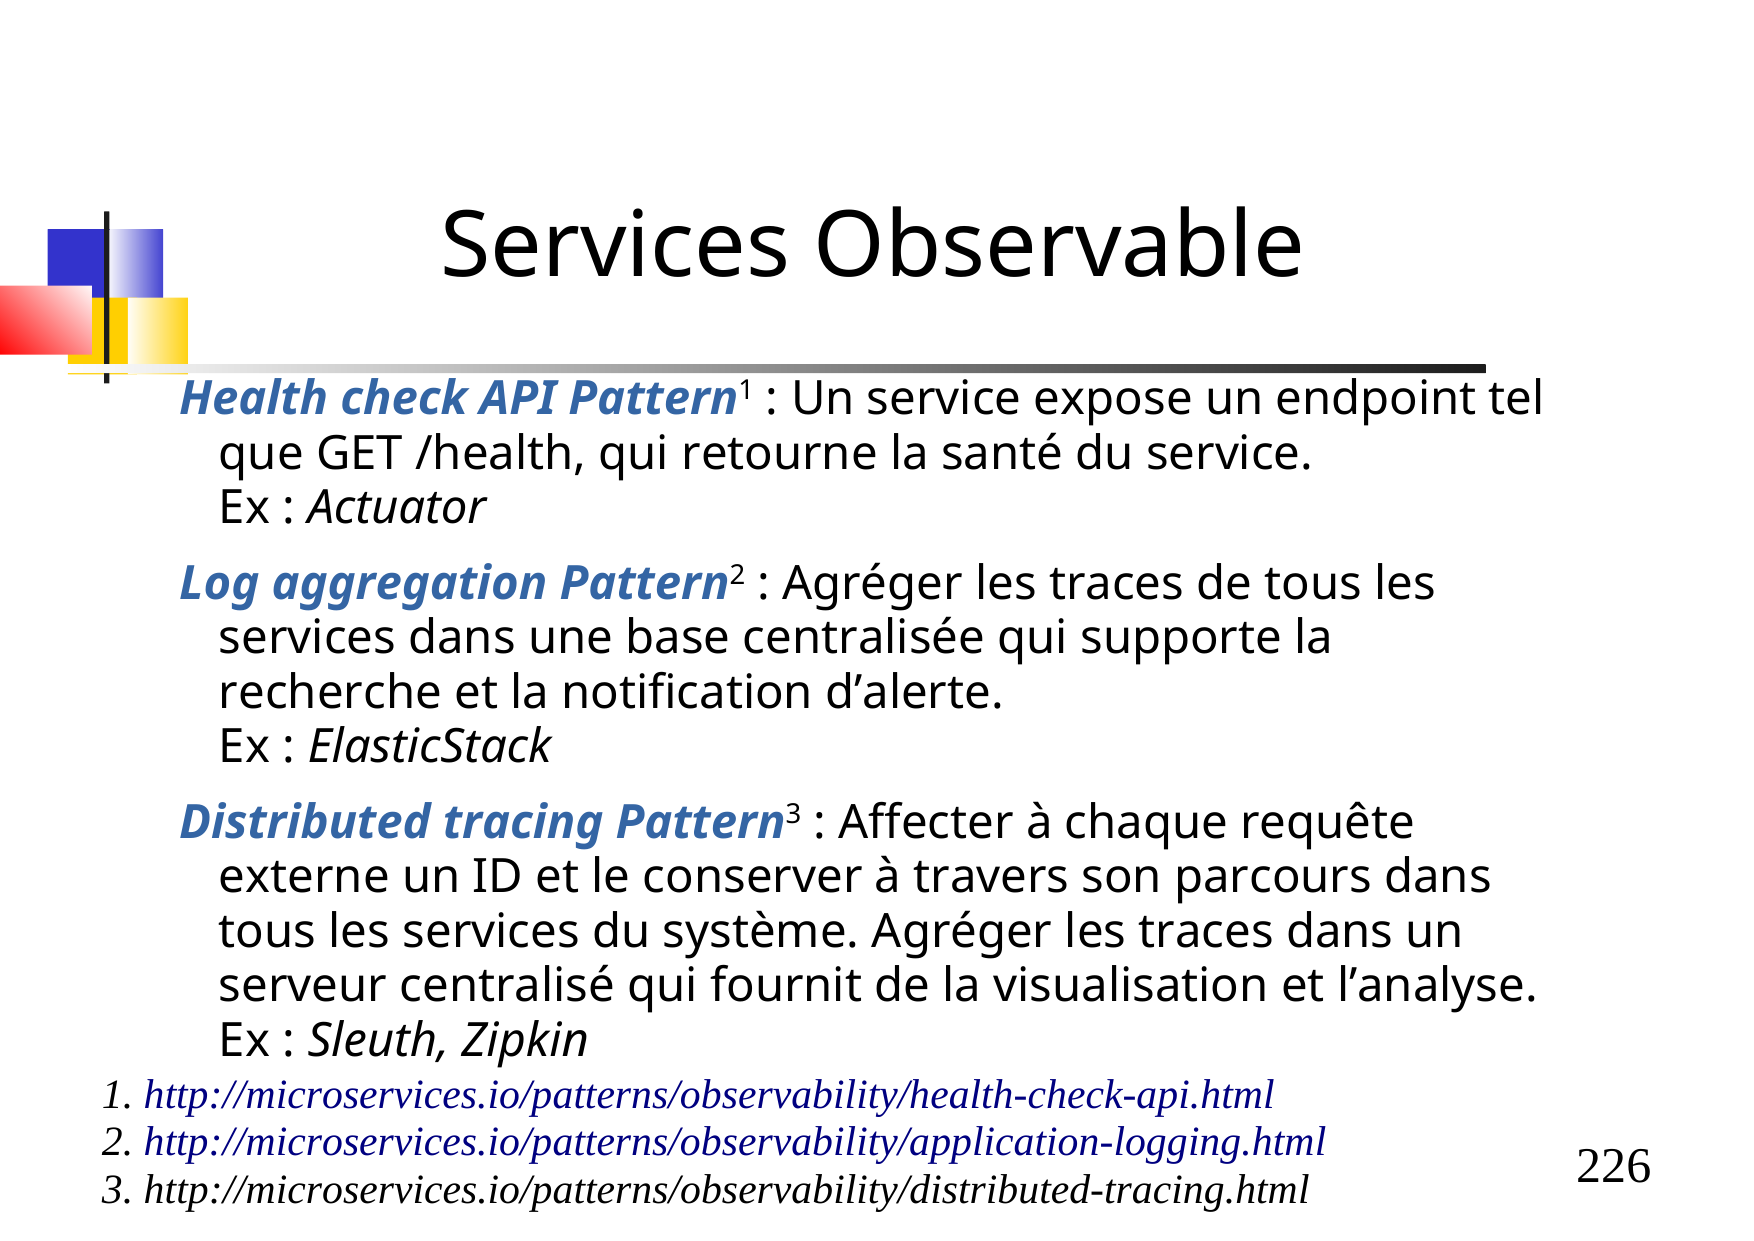

# Services Observable
Health check API Pattern1 : Un service expose un endpoint tel que GET /health, qui retourne la santé du service.
Ex : Actuator
Log aggregation Pattern2 : Agréger les traces de tous les services dans une base centralisée qui supporte la recherche et la notification d’alerte.
Ex : ElasticStack
Distributed tracing Pattern3 : Affecter à chaque requête externe un ID et le conserver à travers son parcours dans tous les services du système. Agréger les traces dans un serveur centralisé qui fournit de la visualisation et l’analyse.
Ex : Sleuth, Zipkin
1. http://microservices.io/patterns/observability/health-check-api.html
2. http://microservices.io/patterns/observability/application-logging.html
3. http://microservices.io/patterns/observability/distributed-tracing.html